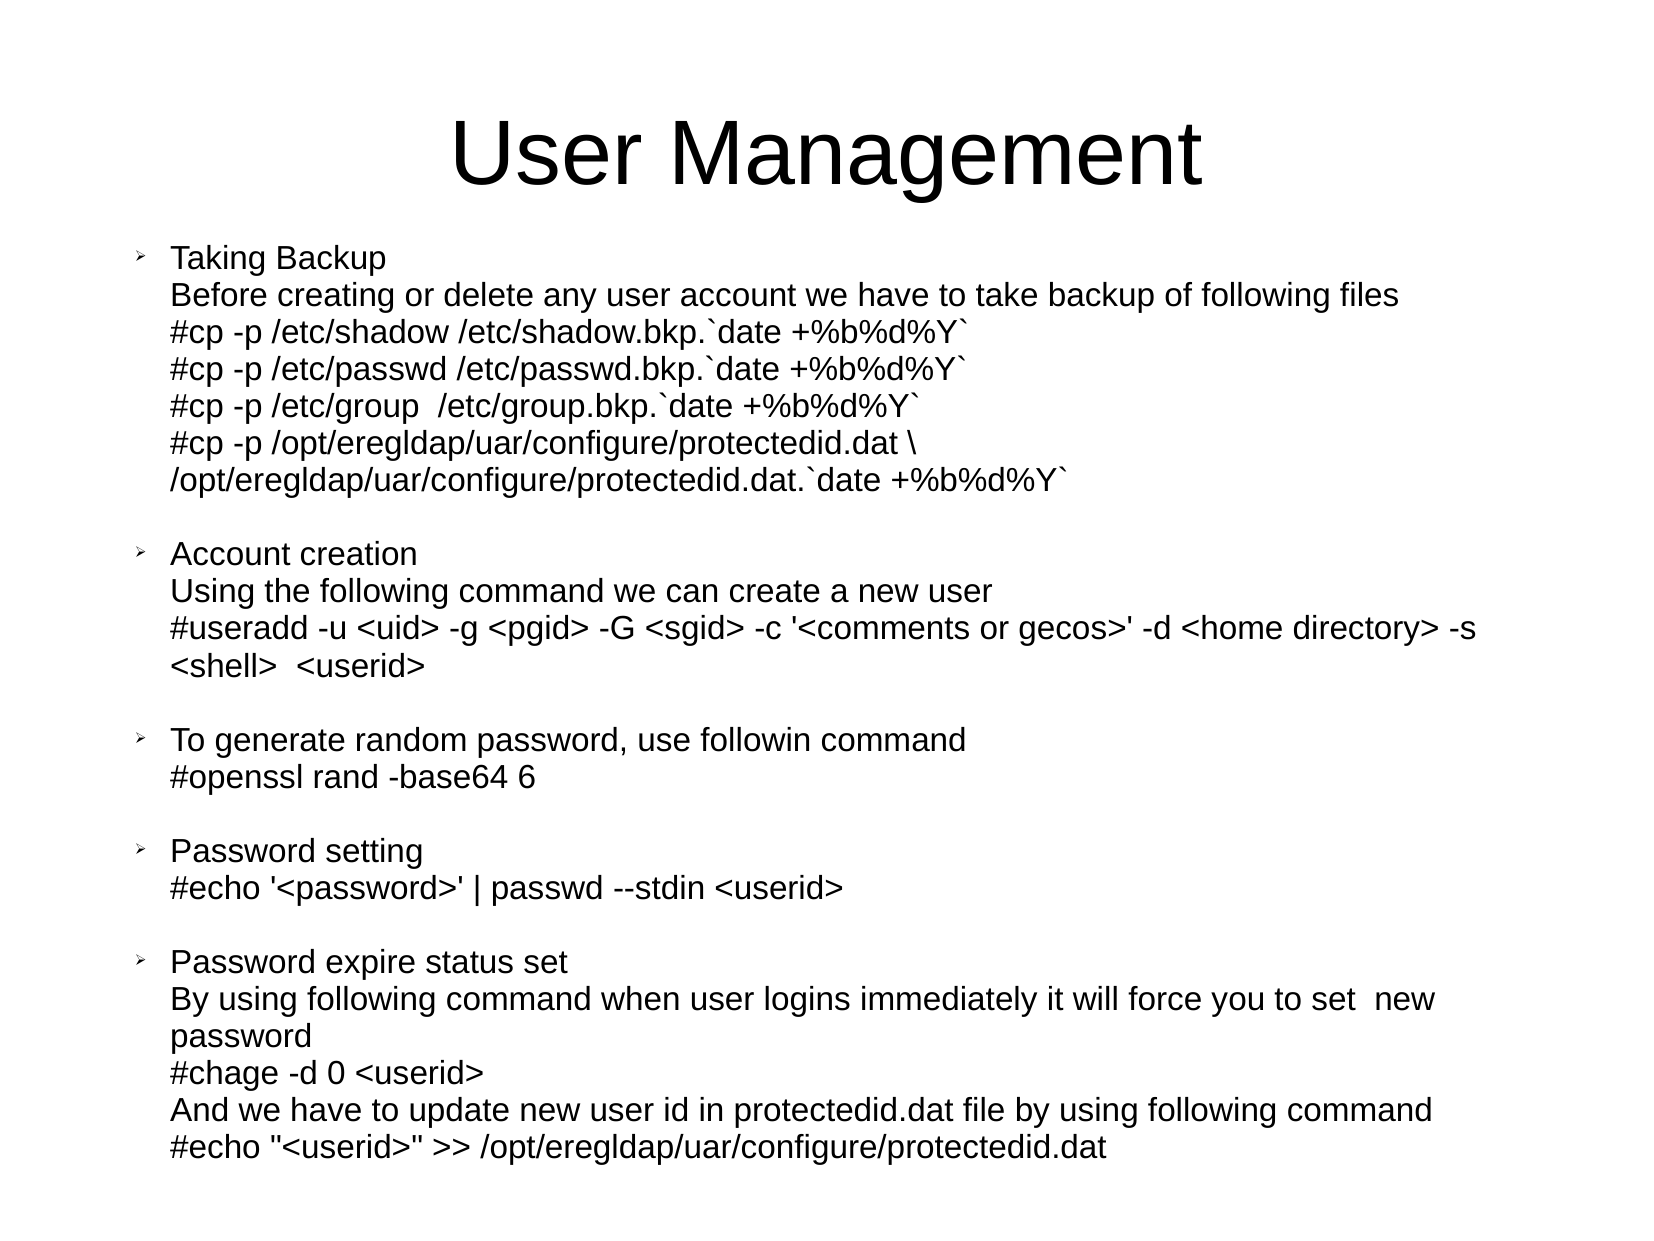

# User Management
Taking Backup
Before creating or delete any user account we have to take backup of following files
#cp -p /etc/shadow /etc/shadow.bkp.`date +%b%d%Y`
#cp -p /etc/passwd /etc/passwd.bkp.`date +%b%d%Y`
#cp -p /etc/group /etc/group.bkp.`date +%b%d%Y`
#cp -p /opt/eregldap/uar/configure/protectedid.dat \ /opt/eregldap/uar/configure/protectedid.dat.`date +%b%d%Y`
Account creation
Using the following command we can create a new user
#useradd -u <uid> -g <pgid> -G <sgid> -c '<comments or gecos>' -d <home directory> -s <shell> <userid>
To generate random password, use followin command
#openssl rand -base64 6
Password setting
#echo '<password>' | passwd --stdin <userid>
Password expire status set
By using following command when user logins immediately it will force you to set new password
#chage -d 0 <userid>
And we have to update new user id in protectedid.dat file by using following command
#echo "<userid>" >> /opt/eregldap/uar/configure/protectedid.dat